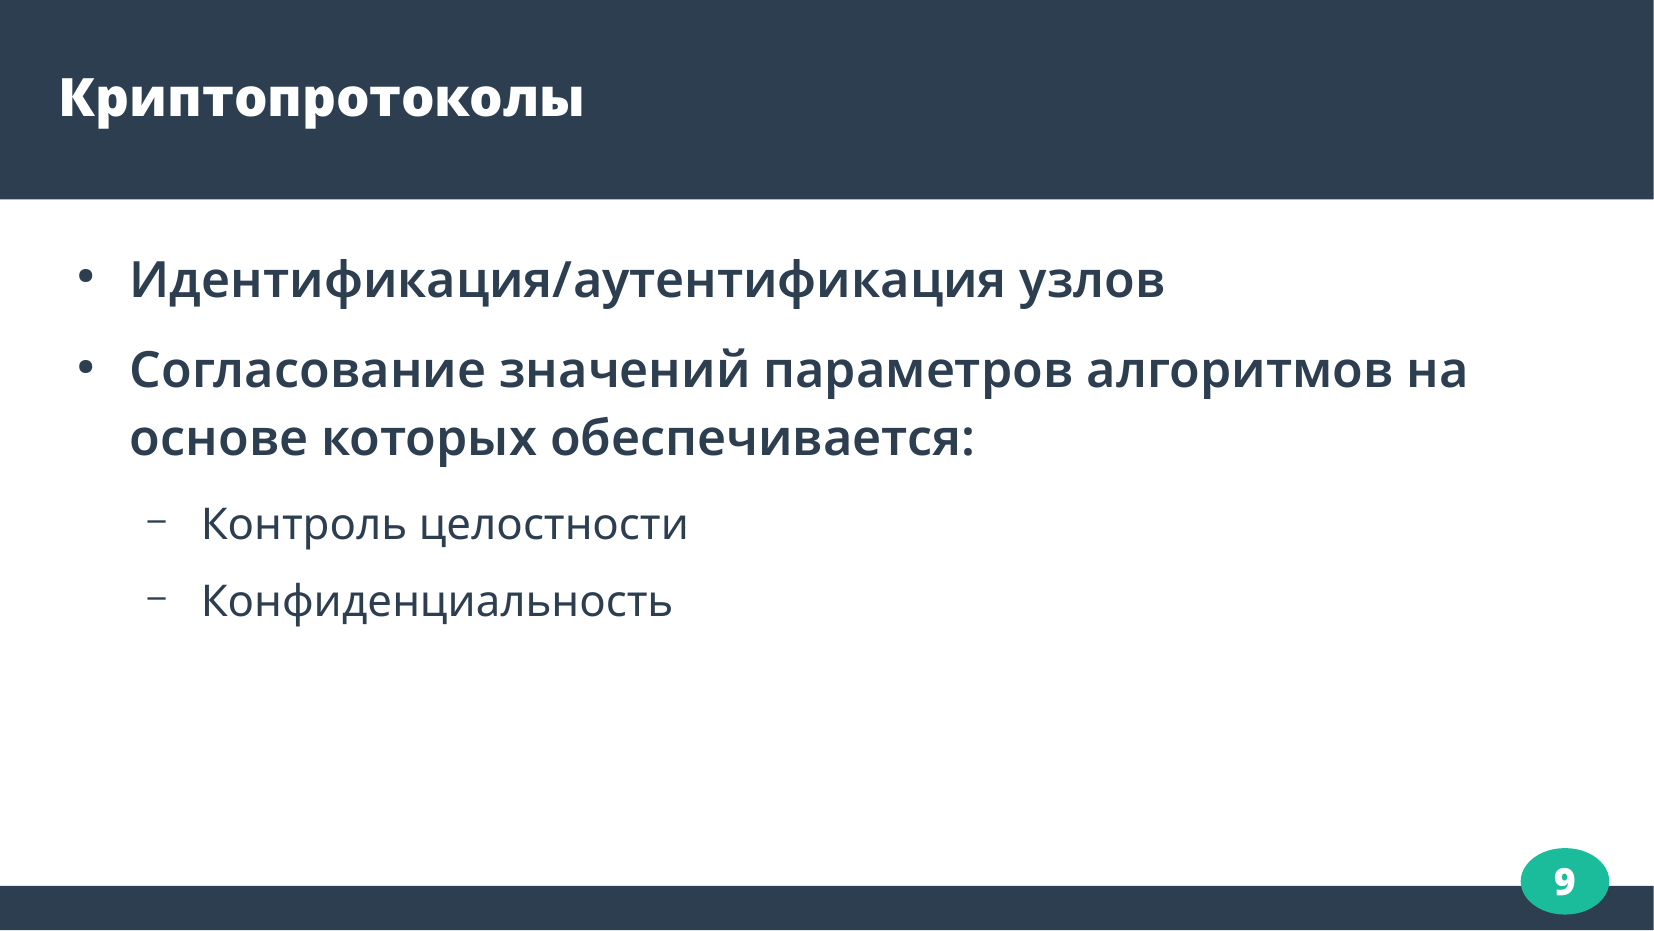

# Криптопротоколы
Идентификация/аутентификация узлов
Согласование значений параметров алгоритмов на основе которых обеспечивается:
Контроль целостности
Конфиденциальность
9